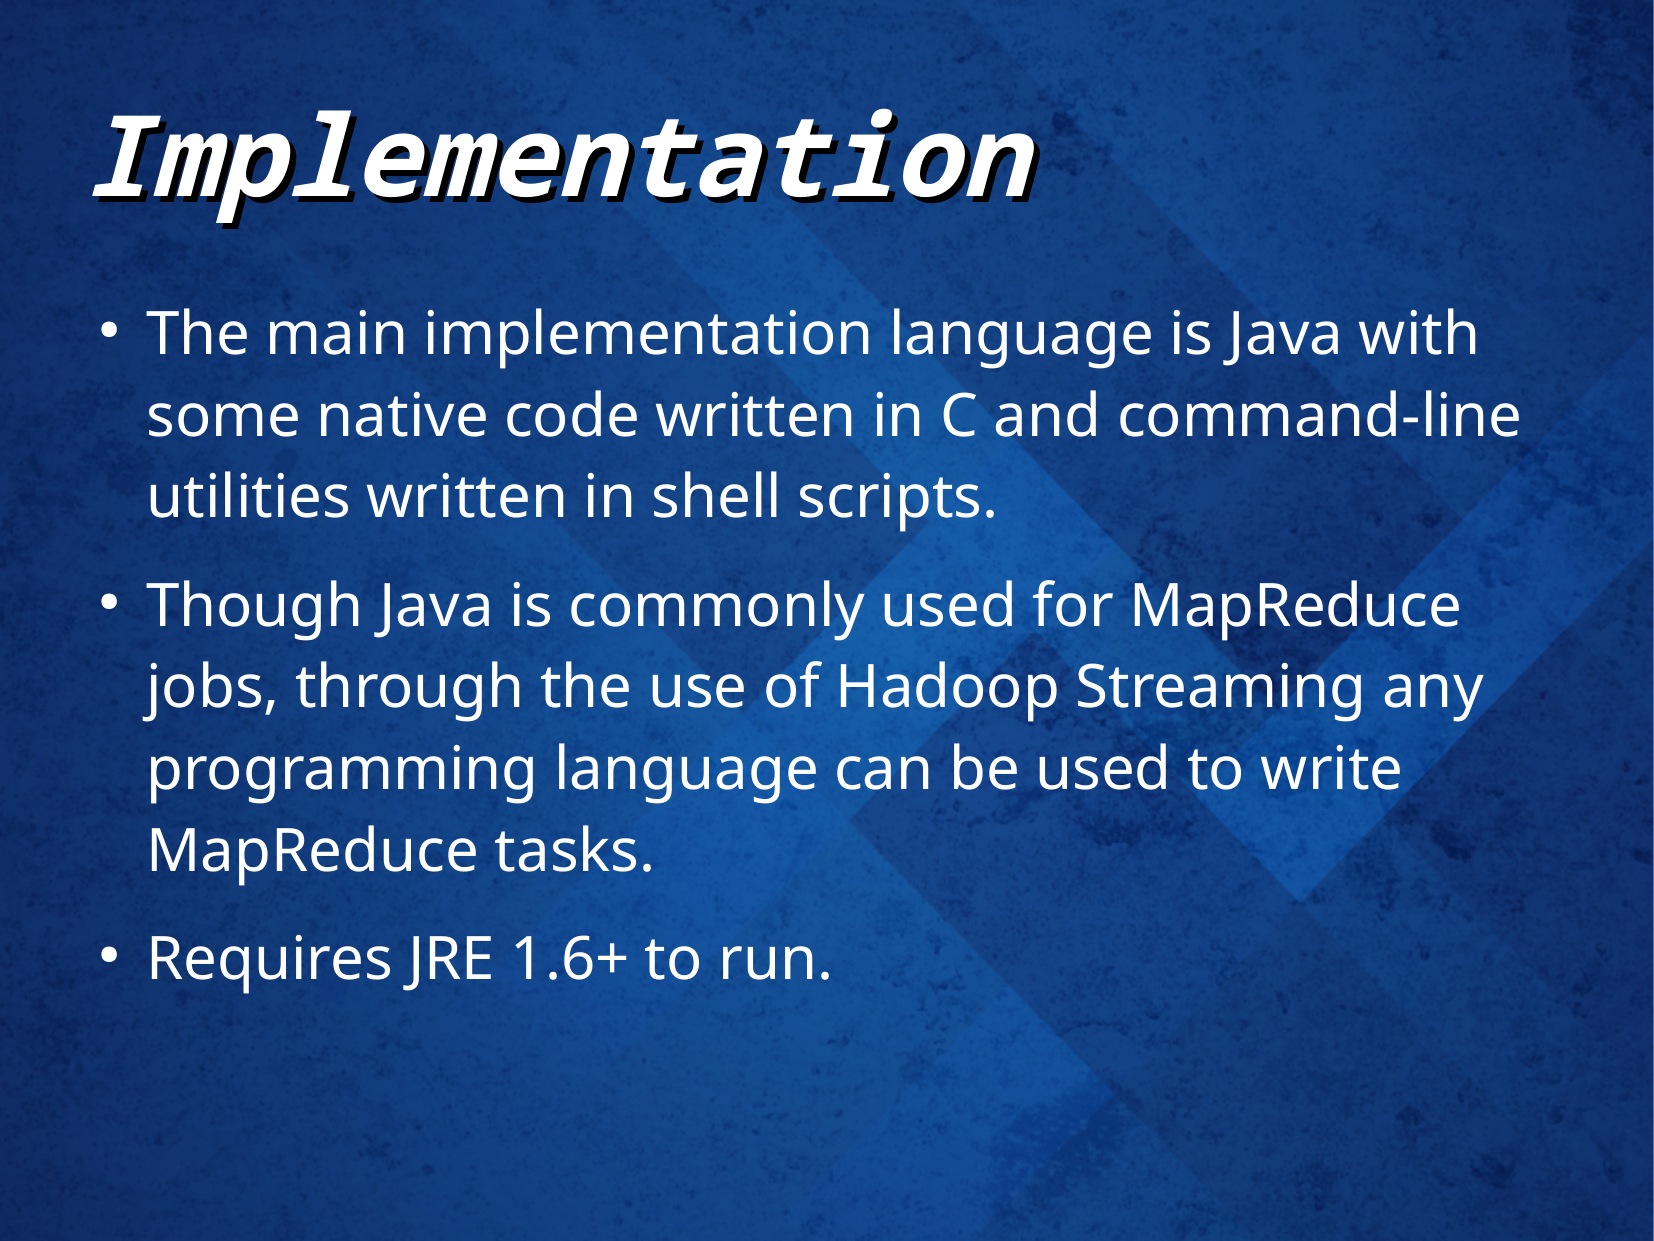

# Implementation
The main implementation language is Java with some native code written in C and command-line utilities written in shell scripts.
Though Java is commonly used for MapReduce jobs, through the use of Hadoop Streaming any programming language can be used to write MapReduce tasks.
Requires JRE 1.6+ to run.